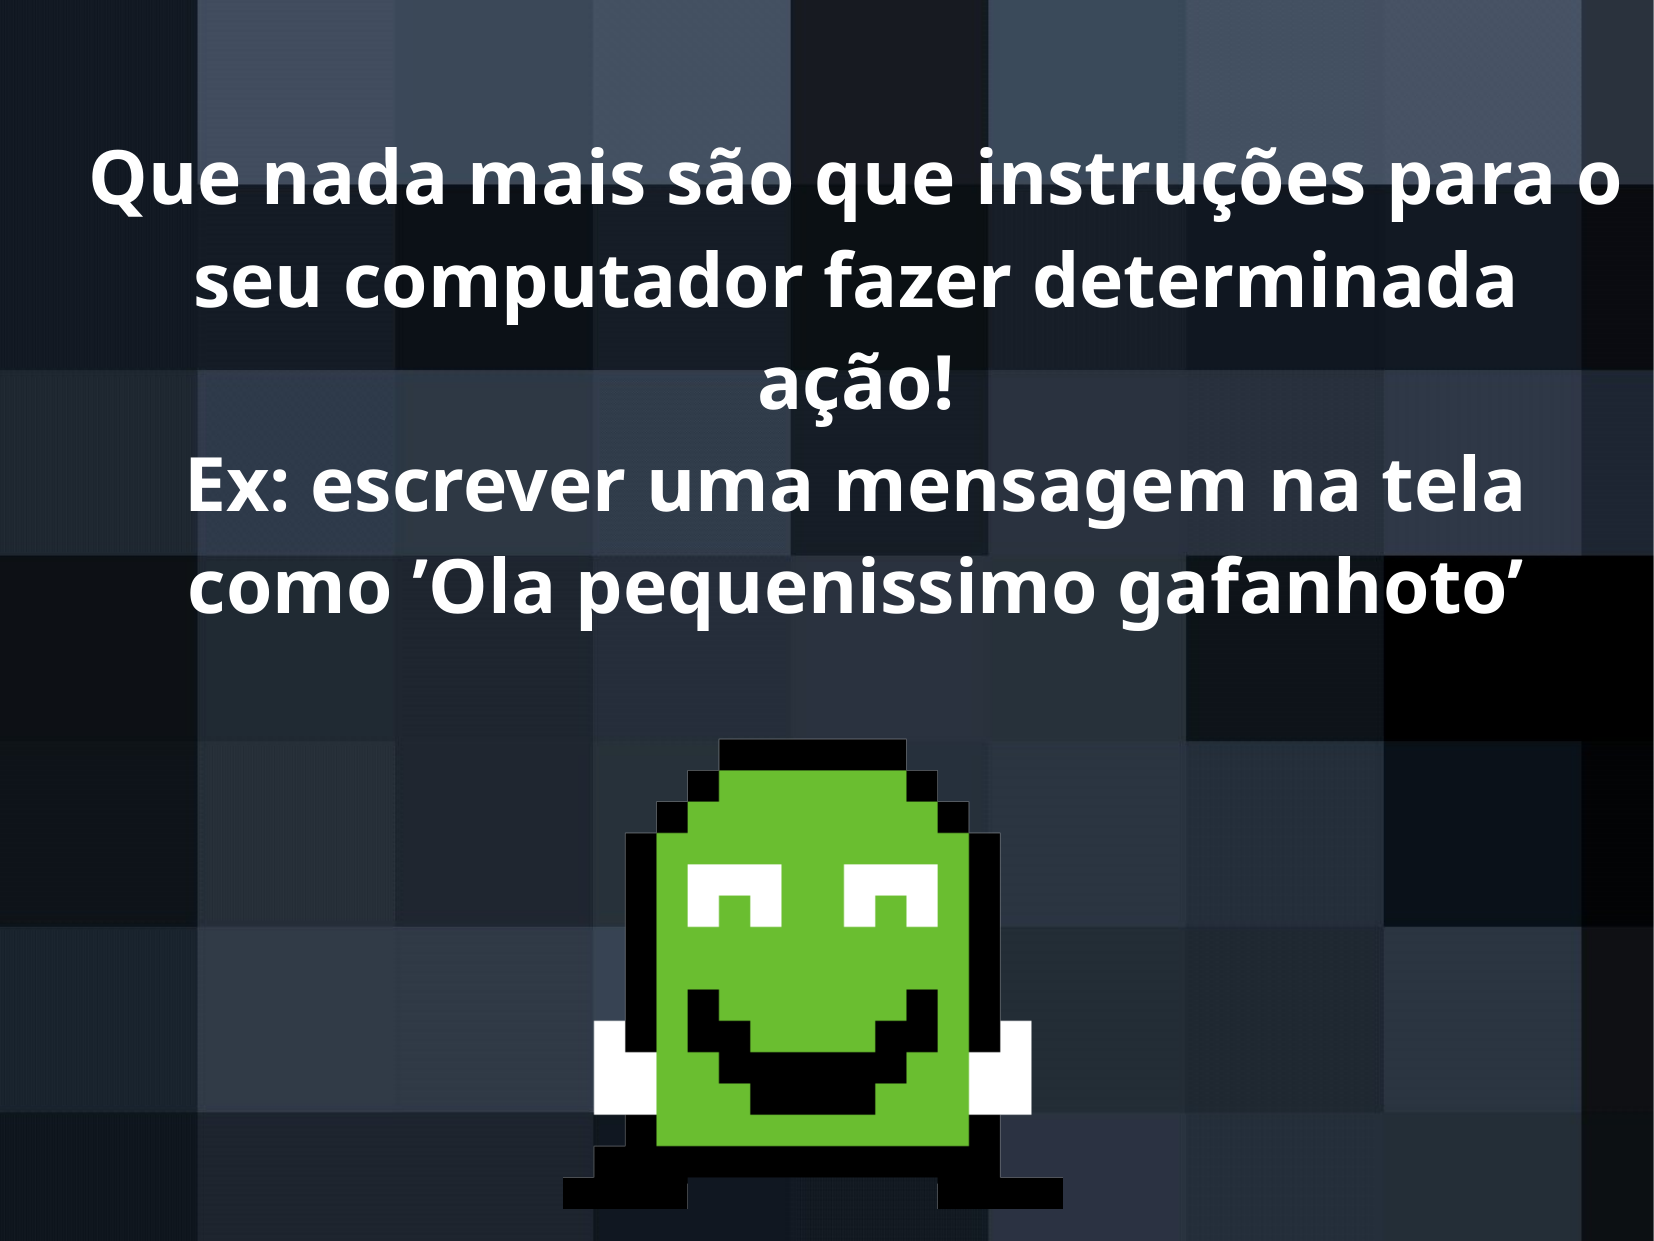

# Que nada mais são que instruções para o seu computador fazer determinada ação! Ex: escrever uma mensagem na tela como ’Ola pequenissimo gafanhoto’